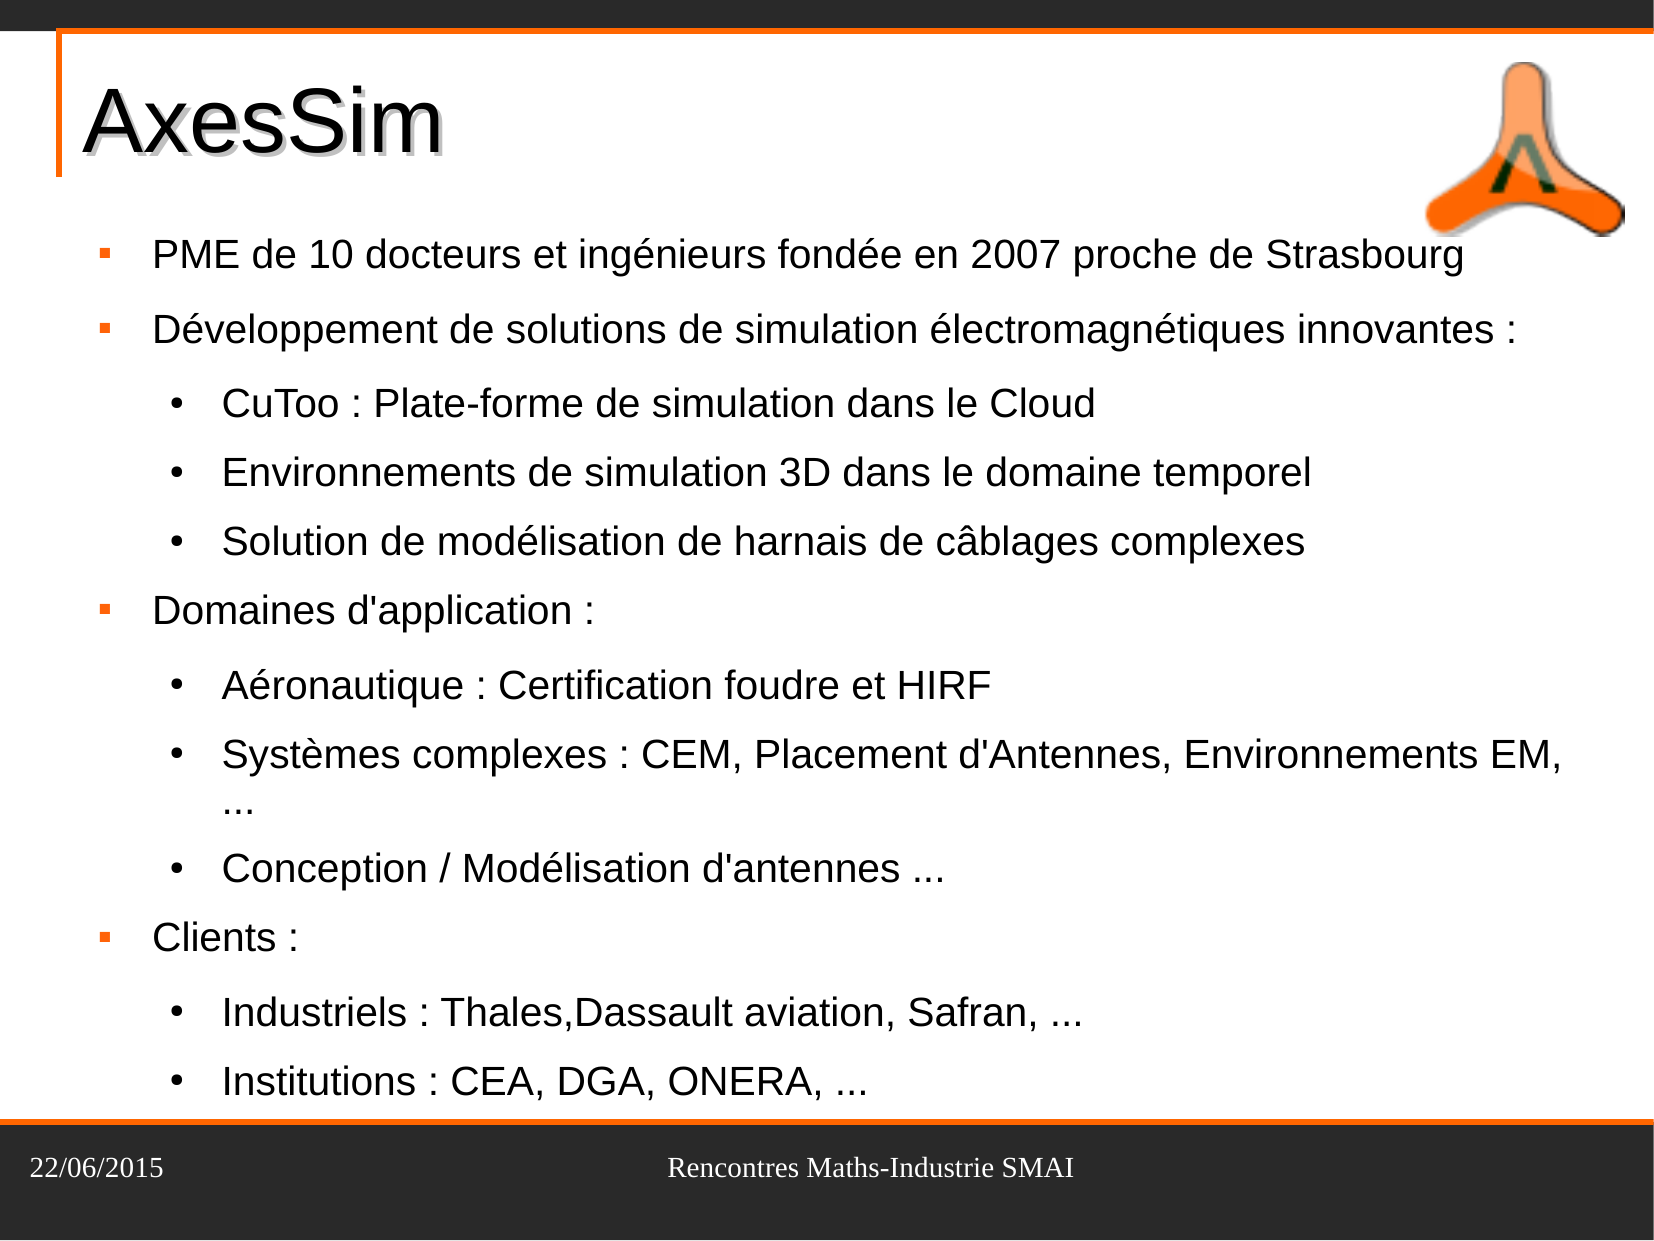

# AxesSim
PME de 10 docteurs et ingénieurs fondée en 2007 proche de Strasbourg
Développement de solutions de simulation électromagnétiques innovantes :
CuToo : Plate-forme de simulation dans le Cloud
Environnements de simulation 3D dans le domaine temporel
Solution de modélisation de harnais de câblages complexes
Domaines d'application :
Aéronautique : Certification foudre et HIRF
Systèmes complexes : CEM, Placement d'Antennes, Environnements EM, ...
Conception / Modélisation d'antennes ...
Clients :
Industriels : Thales,Dassault aviation, Safran, ...
Institutions : CEA, DGA, ONERA, ...
22/06/2015
Rencontres Maths-Industrie SMAI